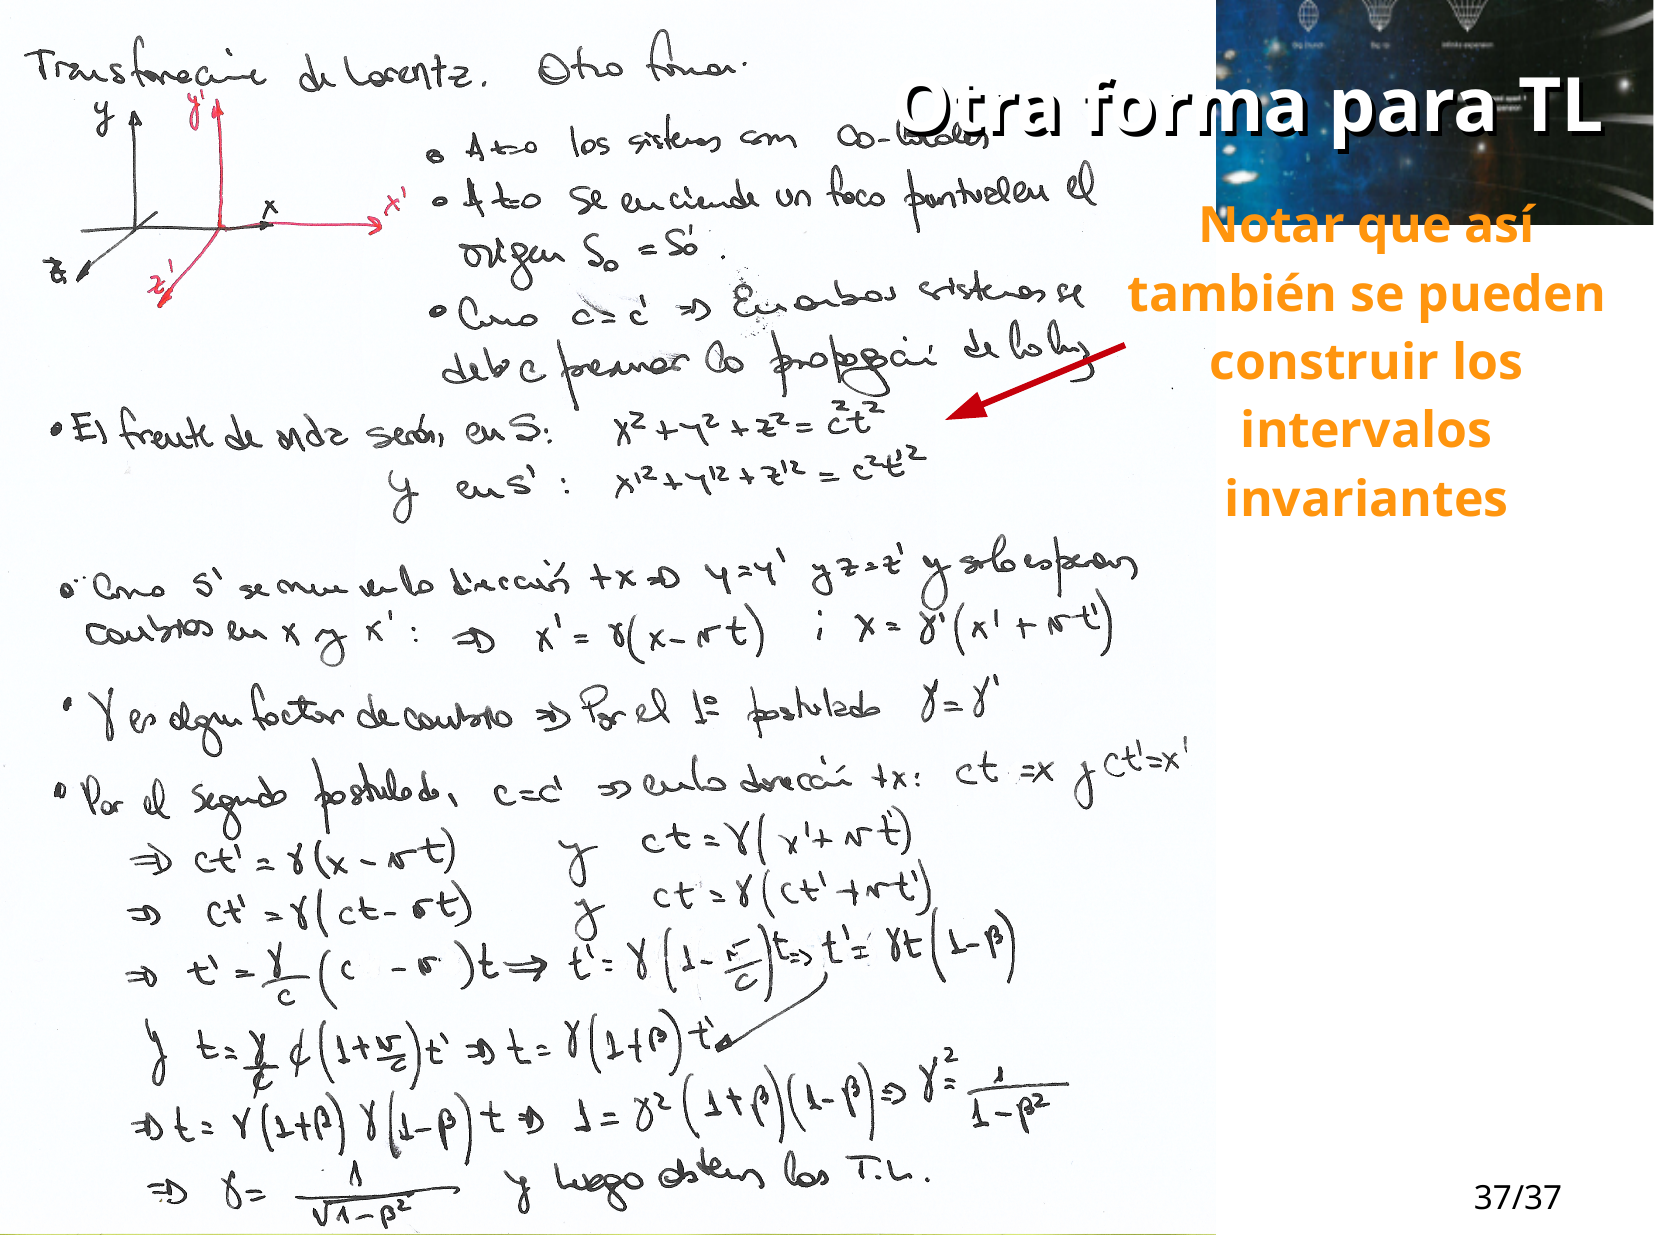

# Otra forma para TL
Notar que así también se pueden construir los intervalos invariantes
Ago 29, 2018
Asorey IPAC 2018 U01C02 02/16
37